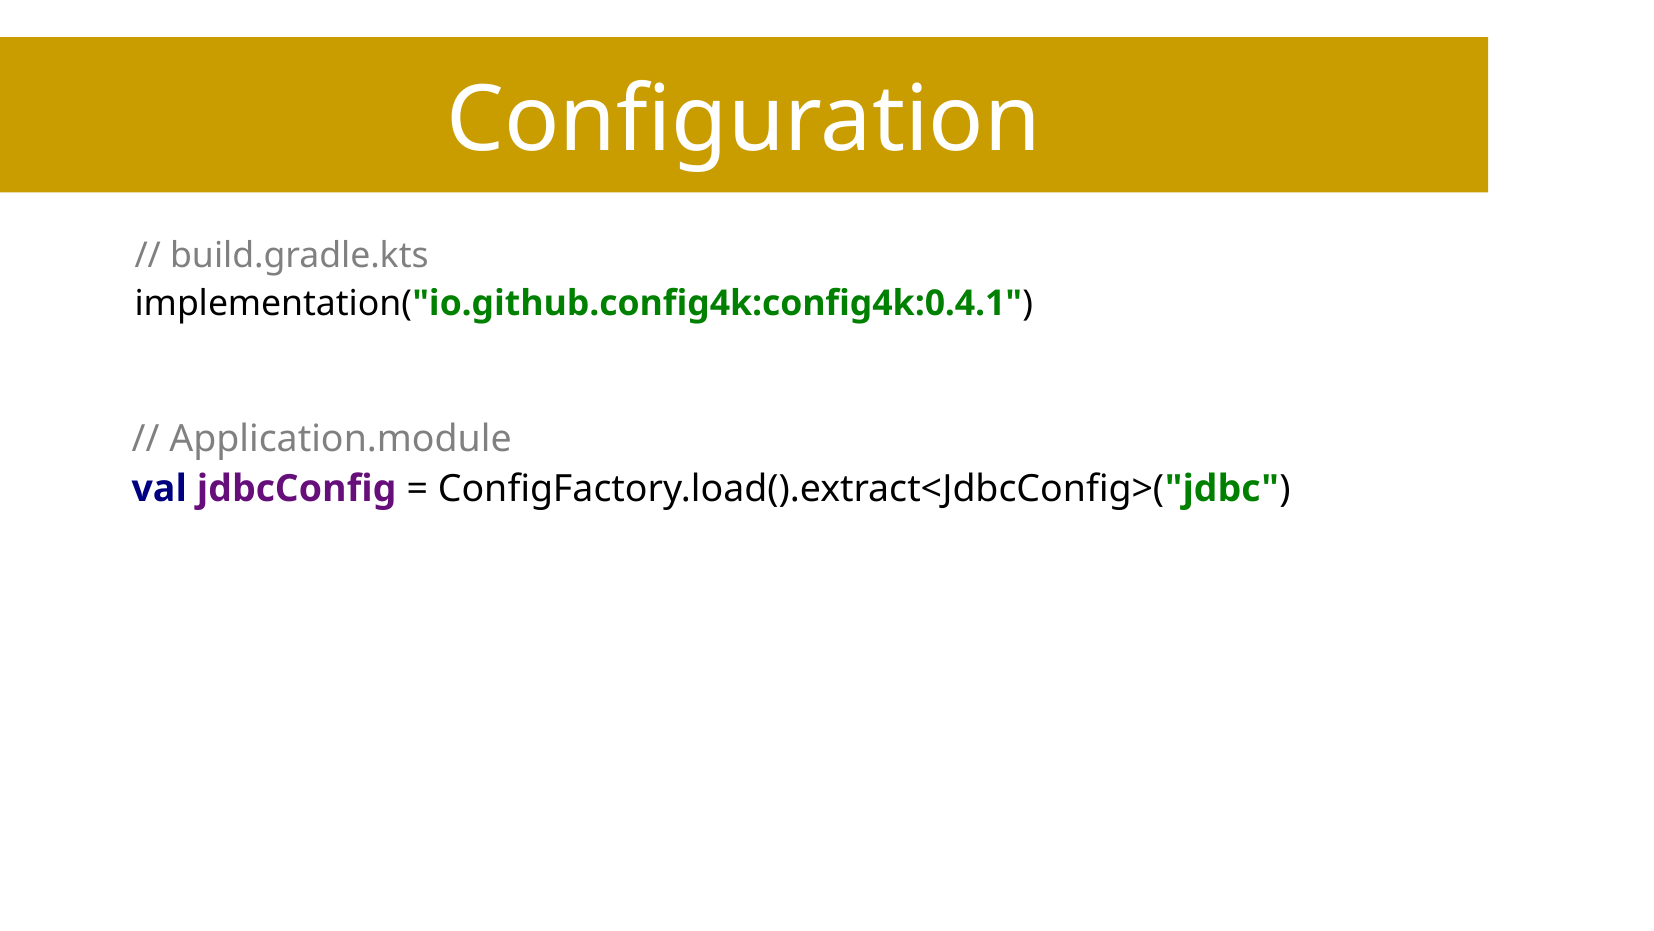

# Configuration
// build.gradle.kts
implementation("io.github.config4k:config4k:0.4.1")
// Application.module
val jdbcConfig = ConfigFactory.load().extract<JdbcConfig>("jdbc")